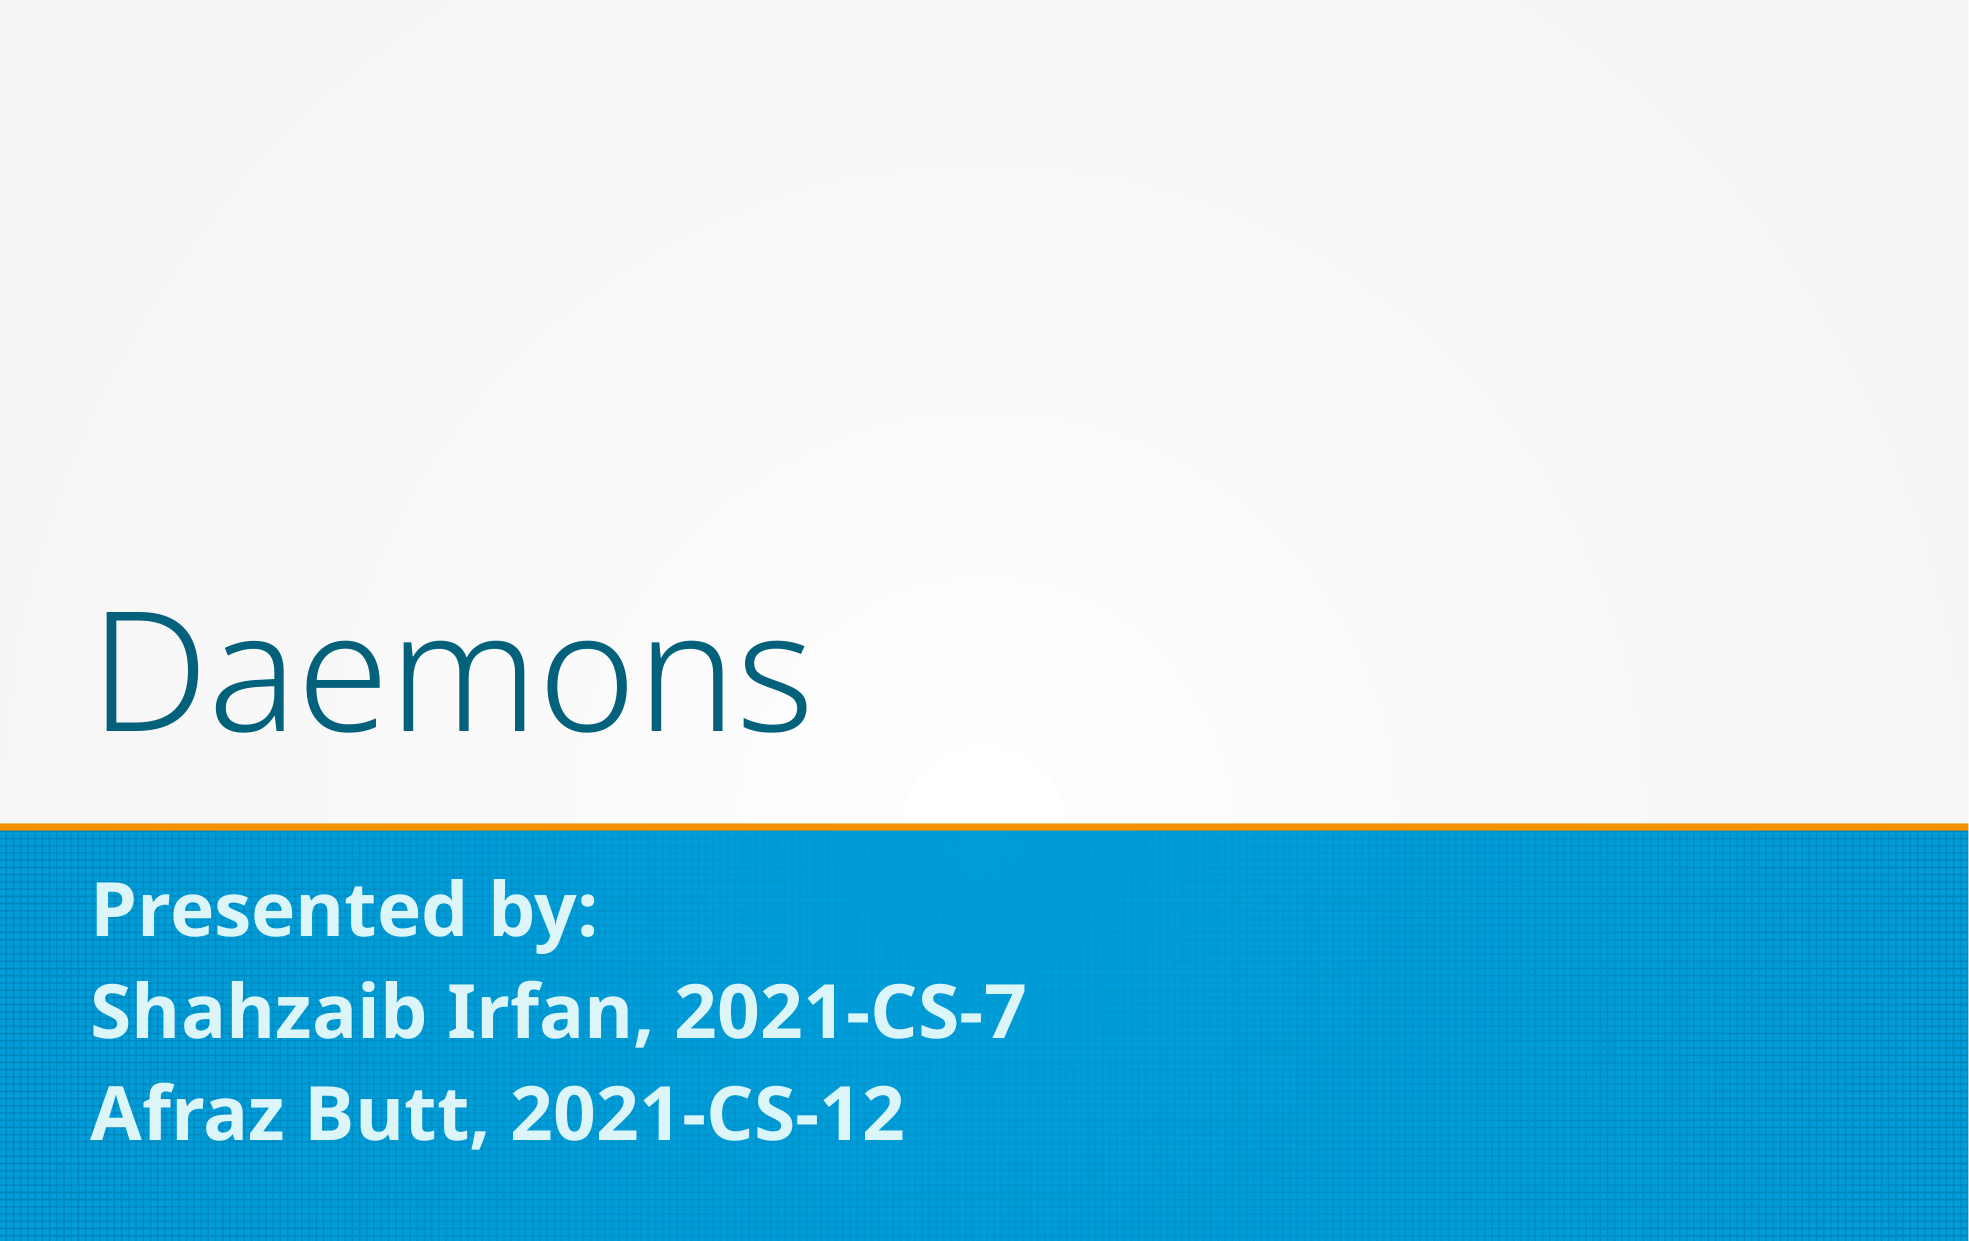

# Daemons
Presented by:
Shahzaib Irfan, 2021-CS-7
Afraz Butt, 2021-CS-12